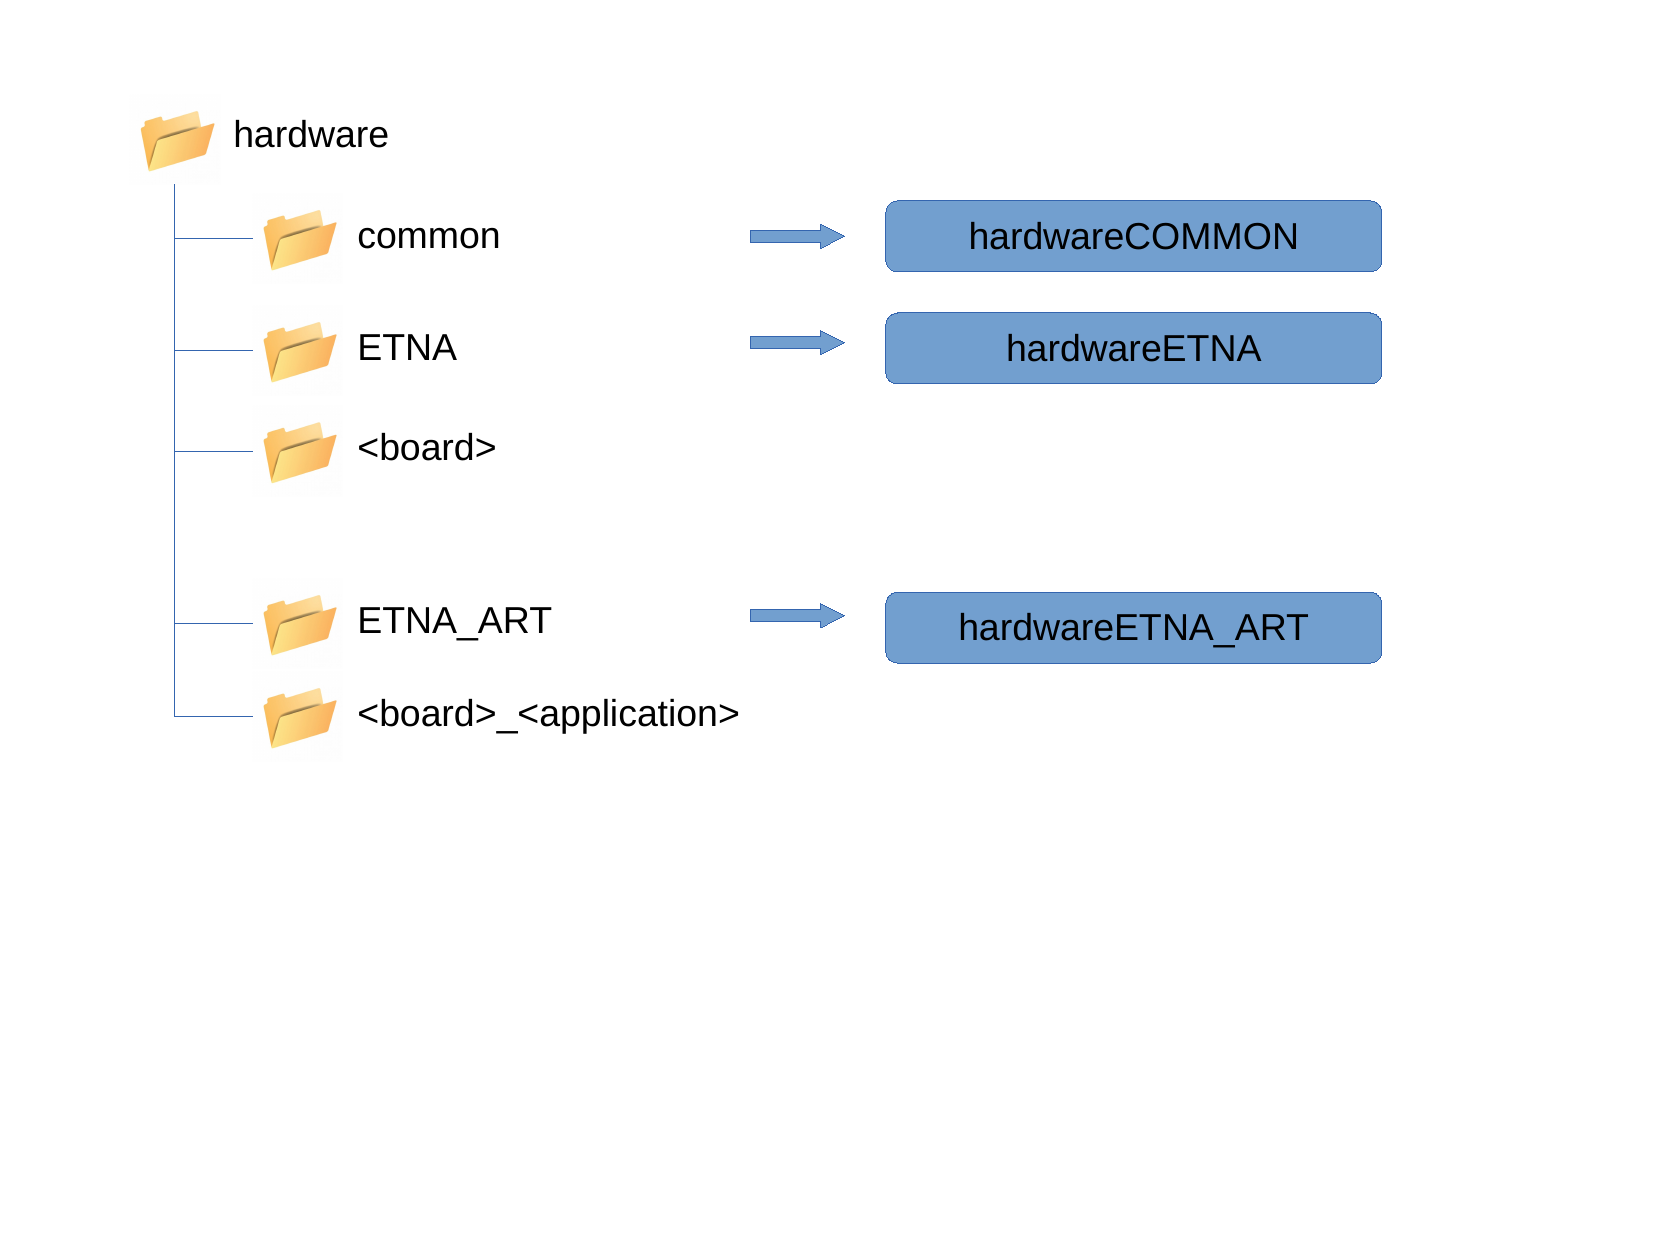

hardware
hardwareCOMMON
common
hardwareETNA
ETNA
<board>
ETNA_ART
hardwareETNA_ART
<board>_<application>